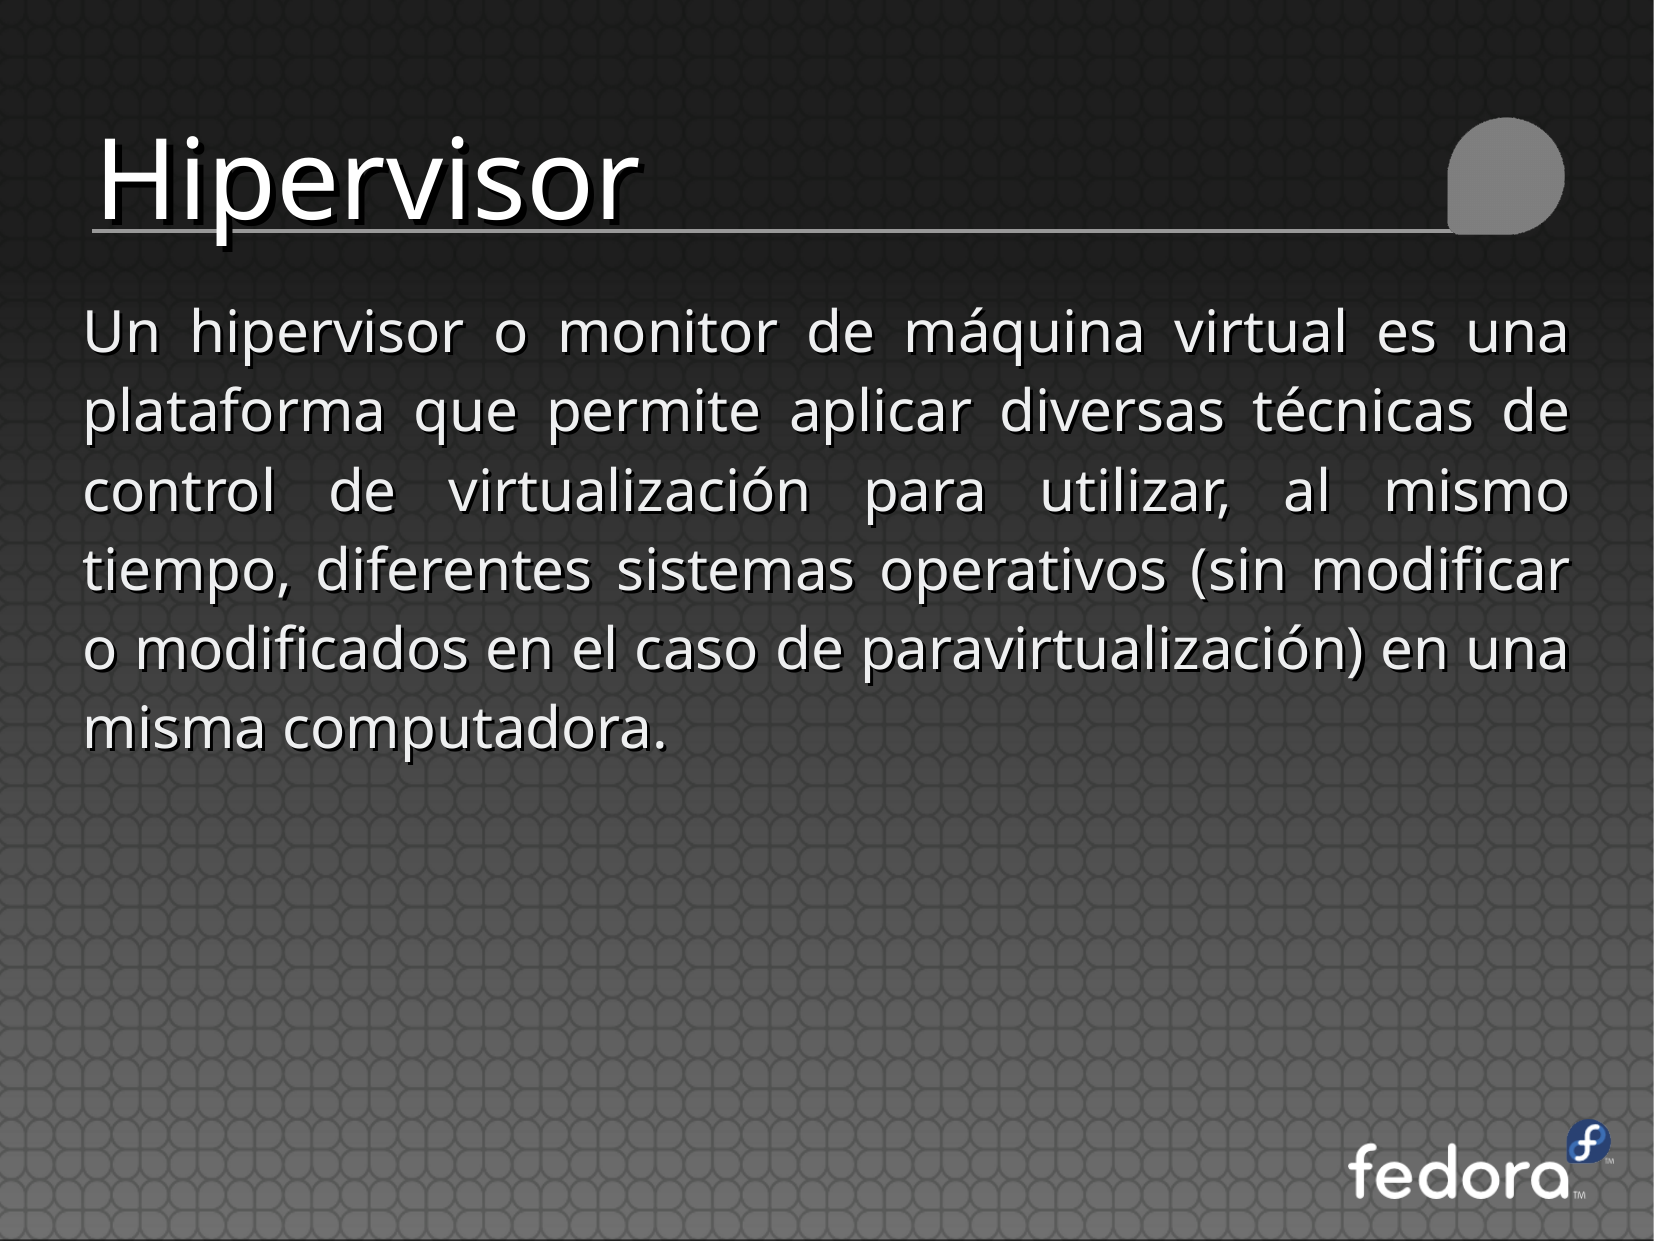

Hipervisor
# Un hipervisor o monitor de máquina virtual es una plataforma que permite aplicar diversas técnicas de control de virtualización para utilizar, al mismo tiempo, diferentes sistemas operativos (sin modificar o modificados en el caso de paravirtualización) en una misma computadora.